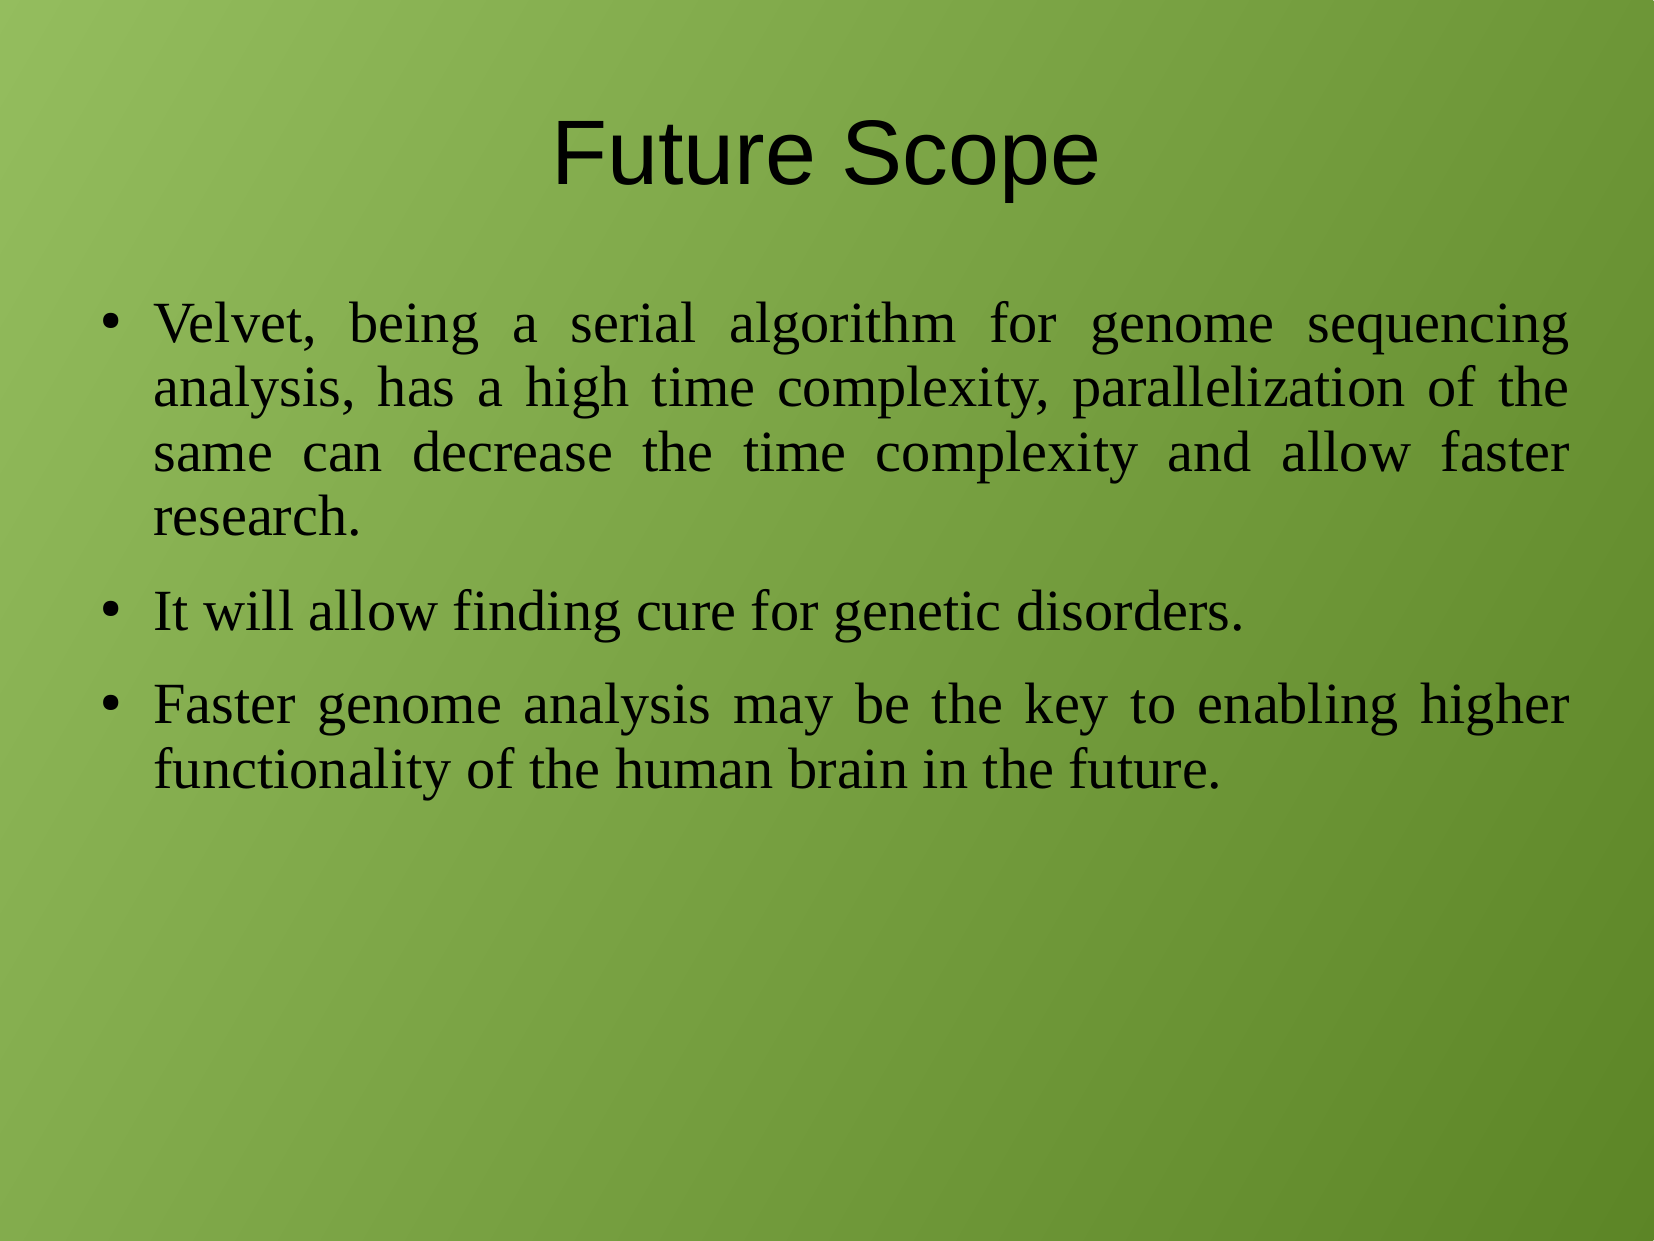

# Future Scope
Velvet, being a serial algorithm for genome sequencing analysis, has a high time complexity, parallelization of the same can decrease the time complexity and allow faster research.
It will allow finding cure for genetic disorders.
Faster genome analysis may be the key to enabling higher functionality of the human brain in the future.